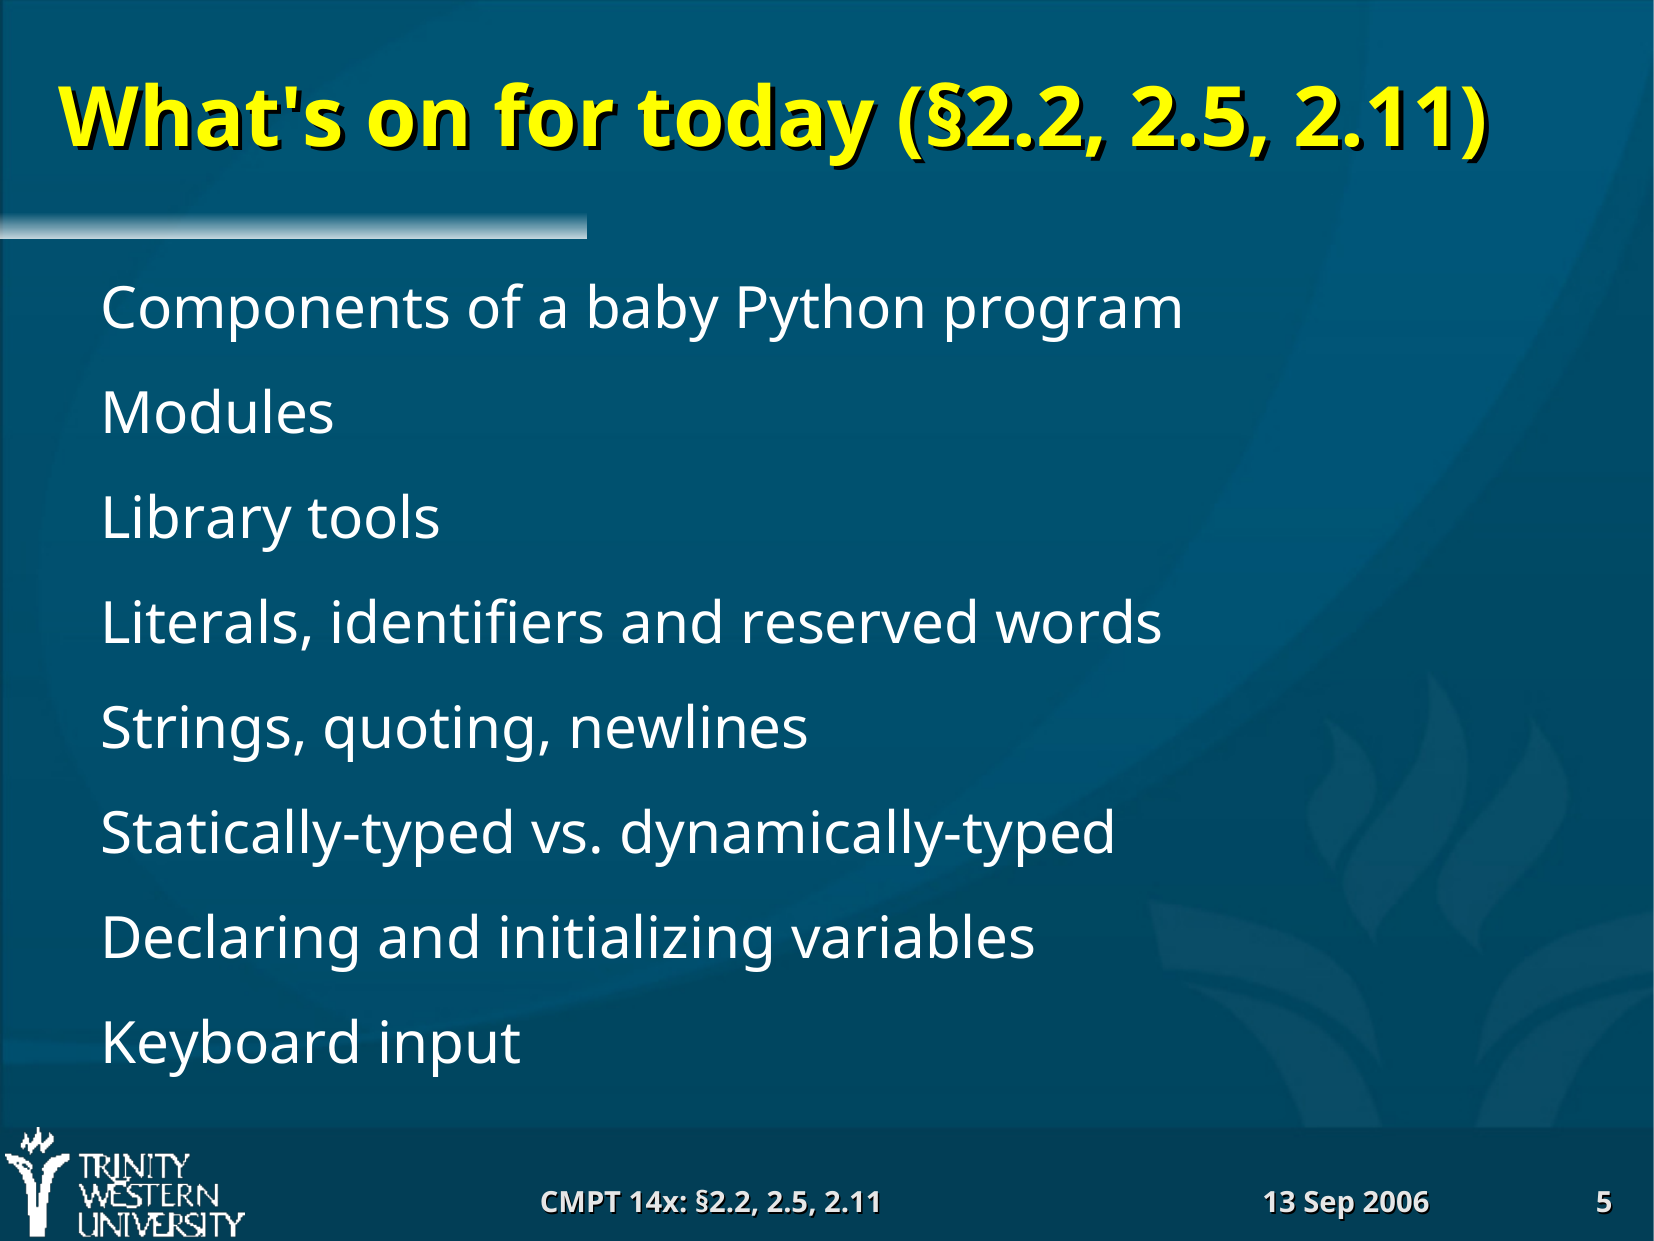

# What's on for today (§2.2, 2.5, 2.11)
Components of a baby Python program
Modules
Library tools
Literals, identifiers and reserved words
Strings, quoting, newlines
Statically-typed vs. dynamically-typed
Declaring and initializing variables
Keyboard input
CMPT 14x: §2.2, 2.5, 2.11
13 Sep 2006
5